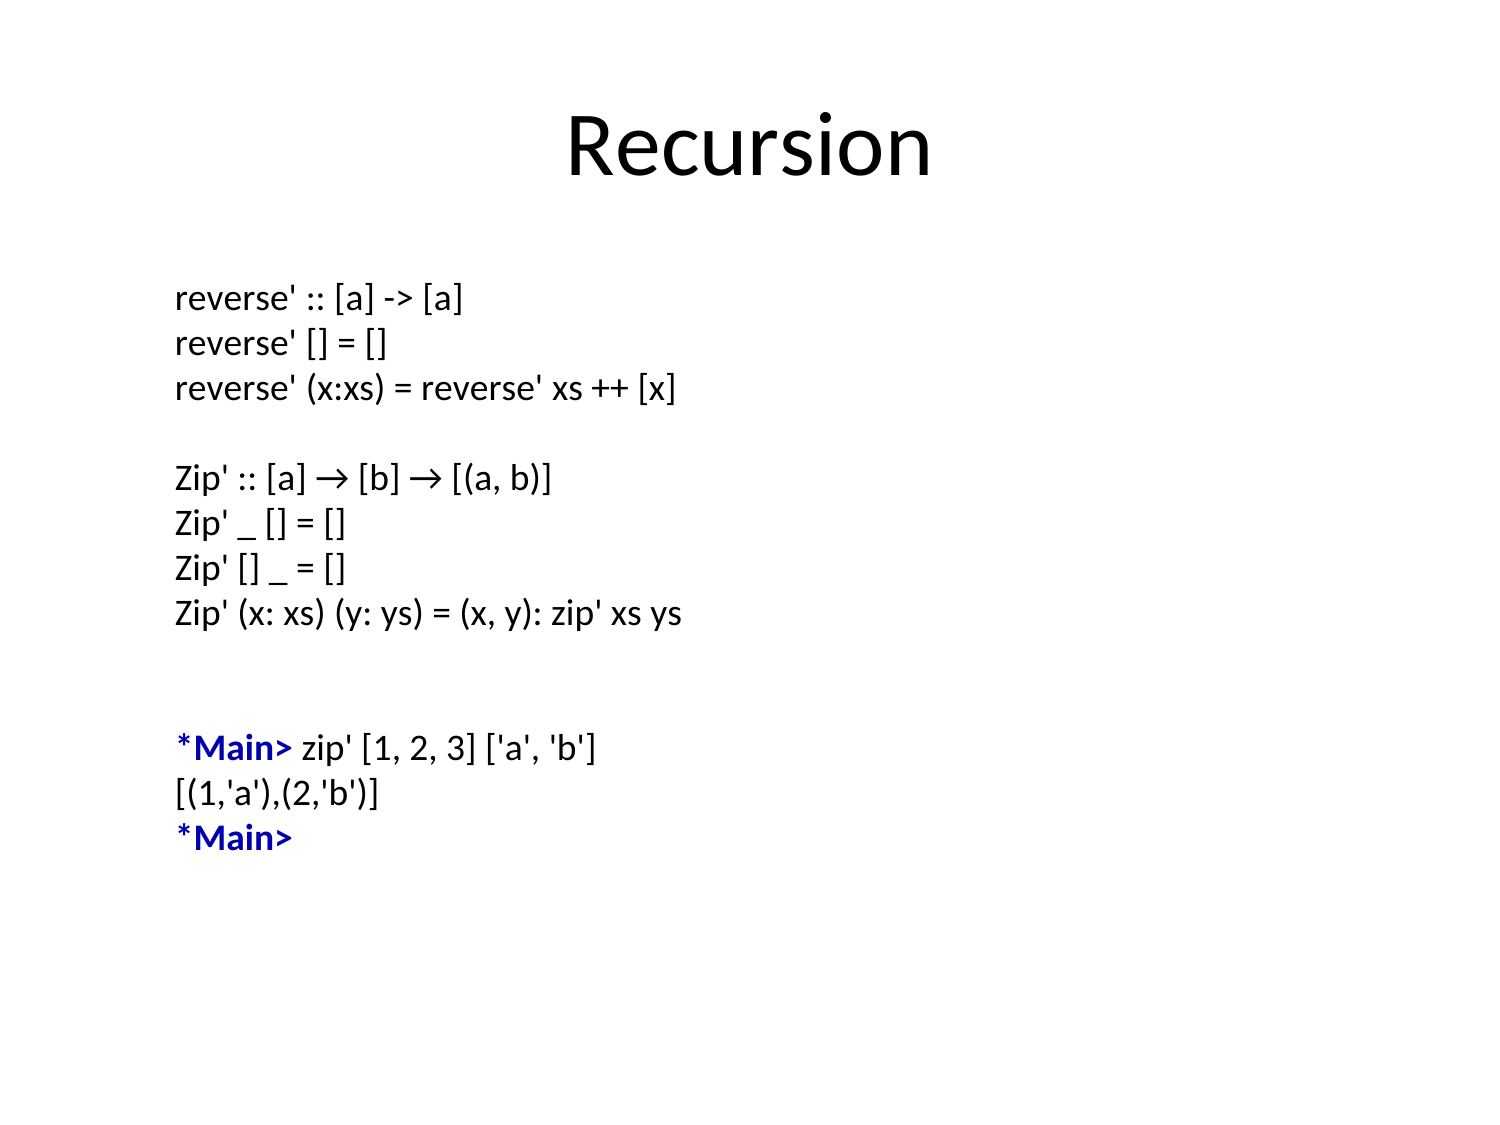

Recursion
reverse' :: [a] -> [a]
reverse' [] = []
reverse' (x:xs) = reverse' xs ++ [x]
Zip' :: [a] → [b] → [(a, b)]
Zip' _ [] = []
Zip' [] _ = []
Zip' (x: xs) (y: ys) = (x, y): zip' xs ys
*Main> zip' [1, 2, 3] ['a', 'b']
[(1,'a'),(2,'b')]
*Main>